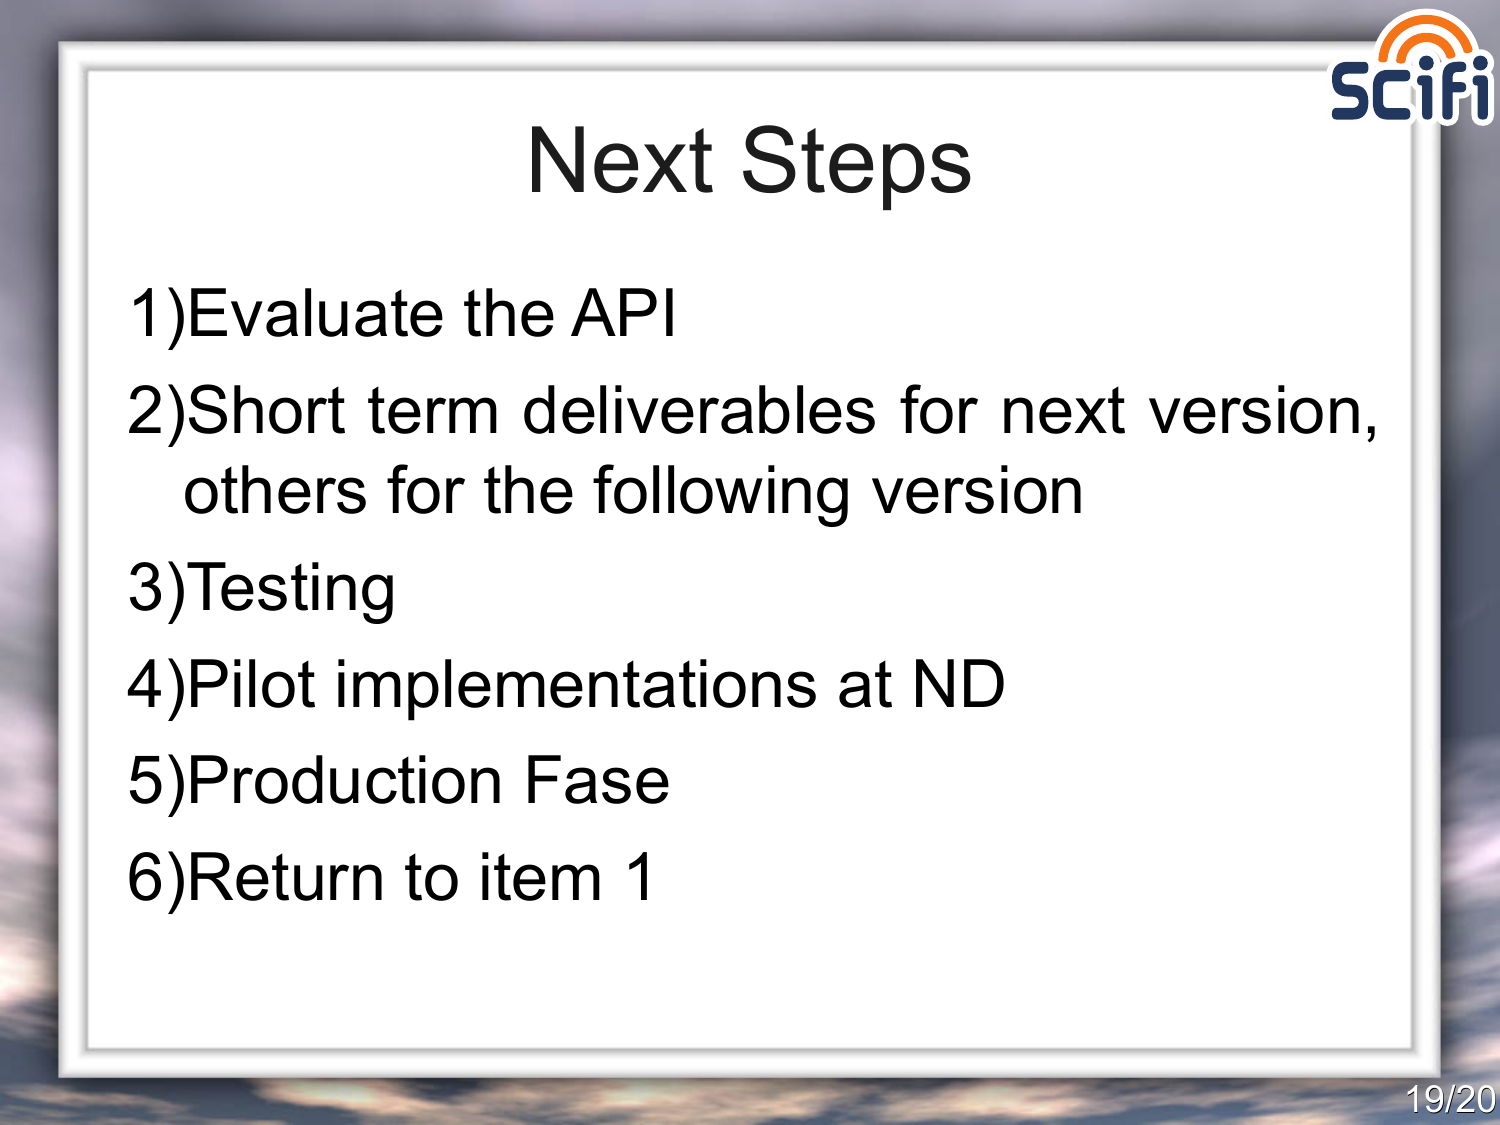

# Next Steps
Evaluate the API
Short term deliverables for next version, others for the following version
Testing
Pilot implementations at ND
Production Fase
Return to item 1